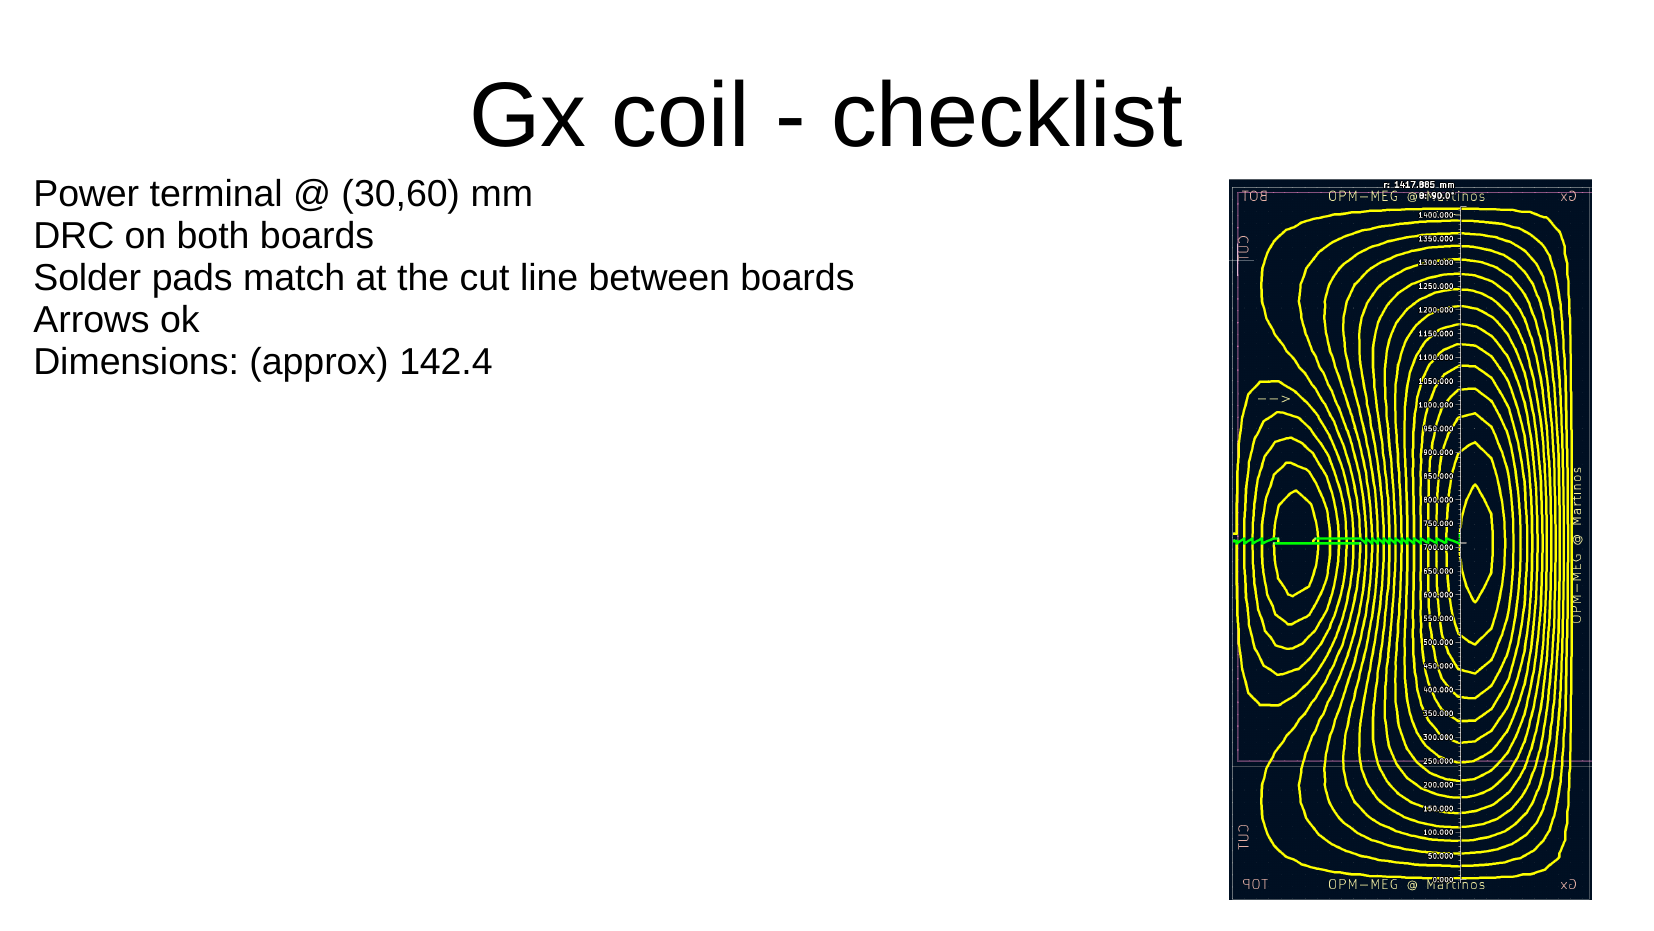

# Gx coil - checklist
Power terminal @ (30,60) mm
DRC on both boards
Solder pads match at the cut line between boards
Arrows ok
Dimensions: (approx) 142.4